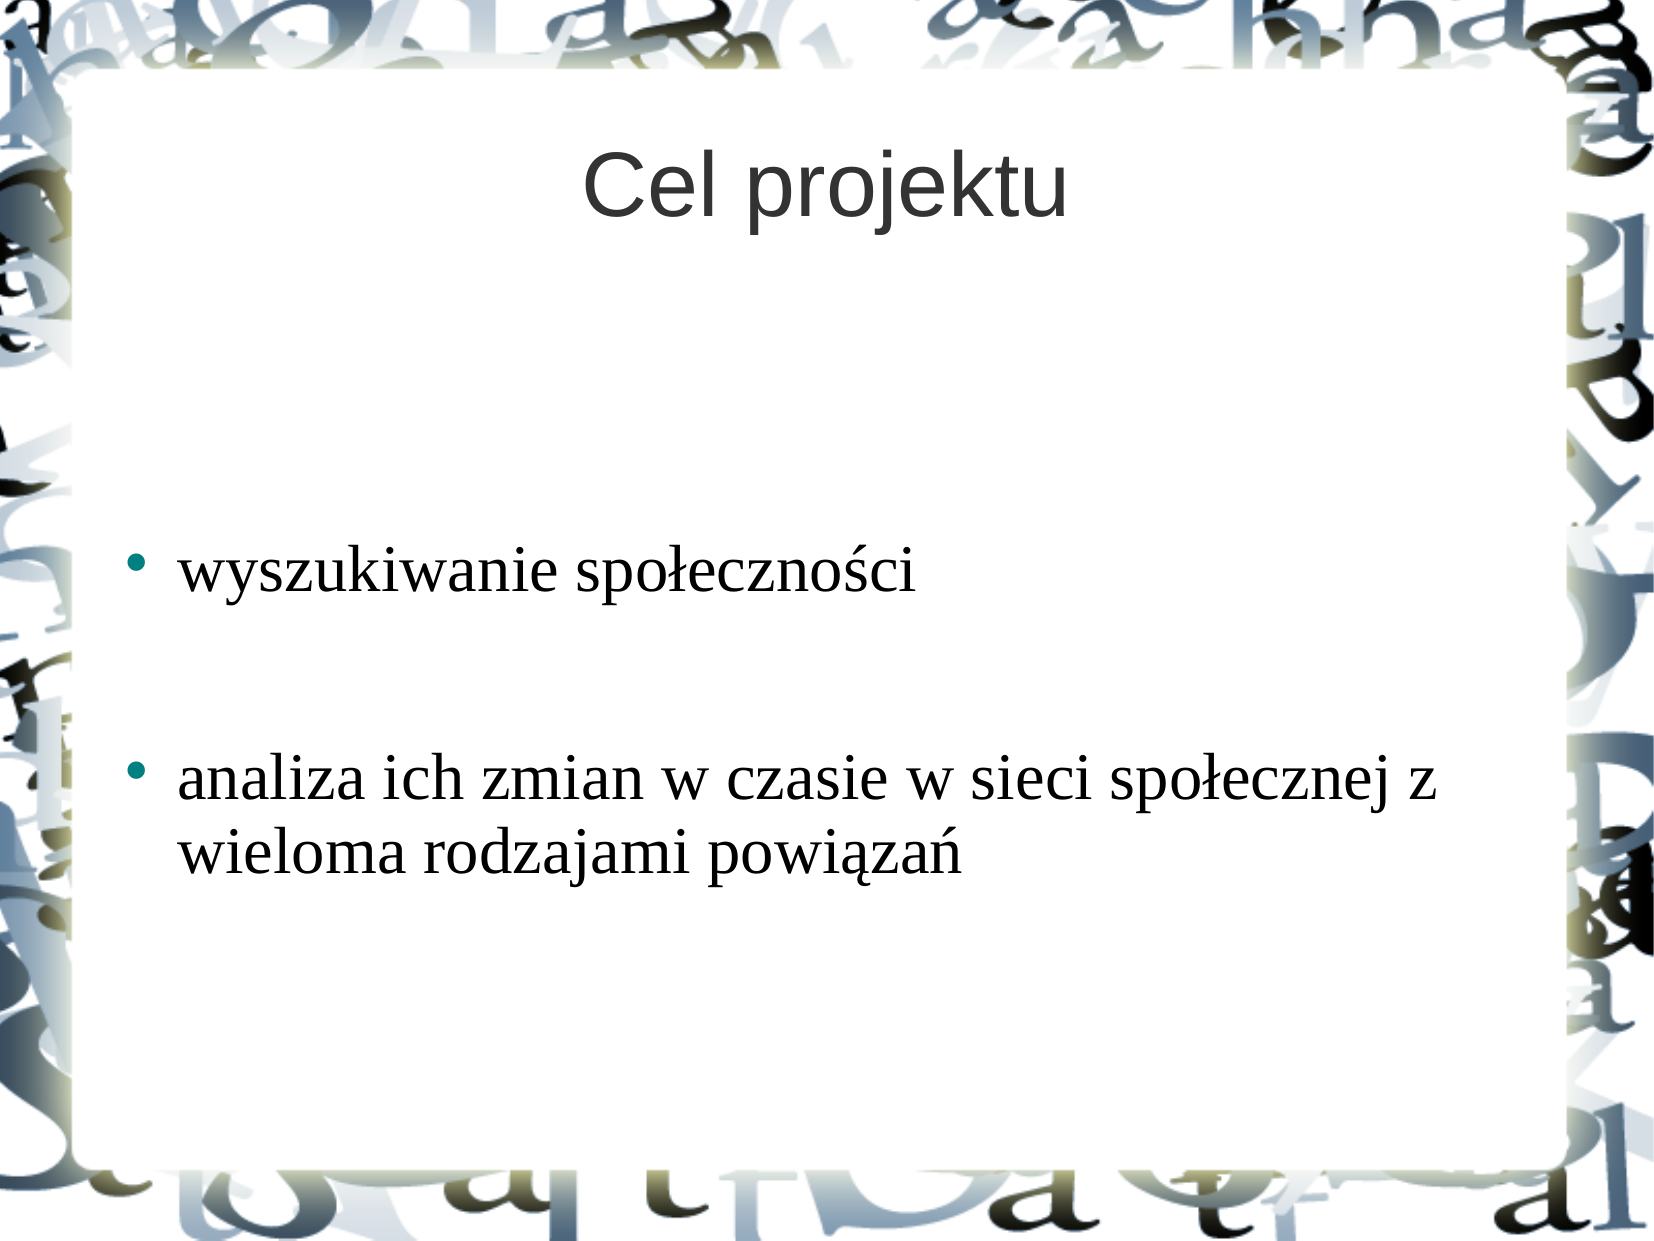

# Cel projektu
wyszukiwanie społeczności
analiza ich zmian w czasie w sieci społecznej z wieloma rodzajami powiązań